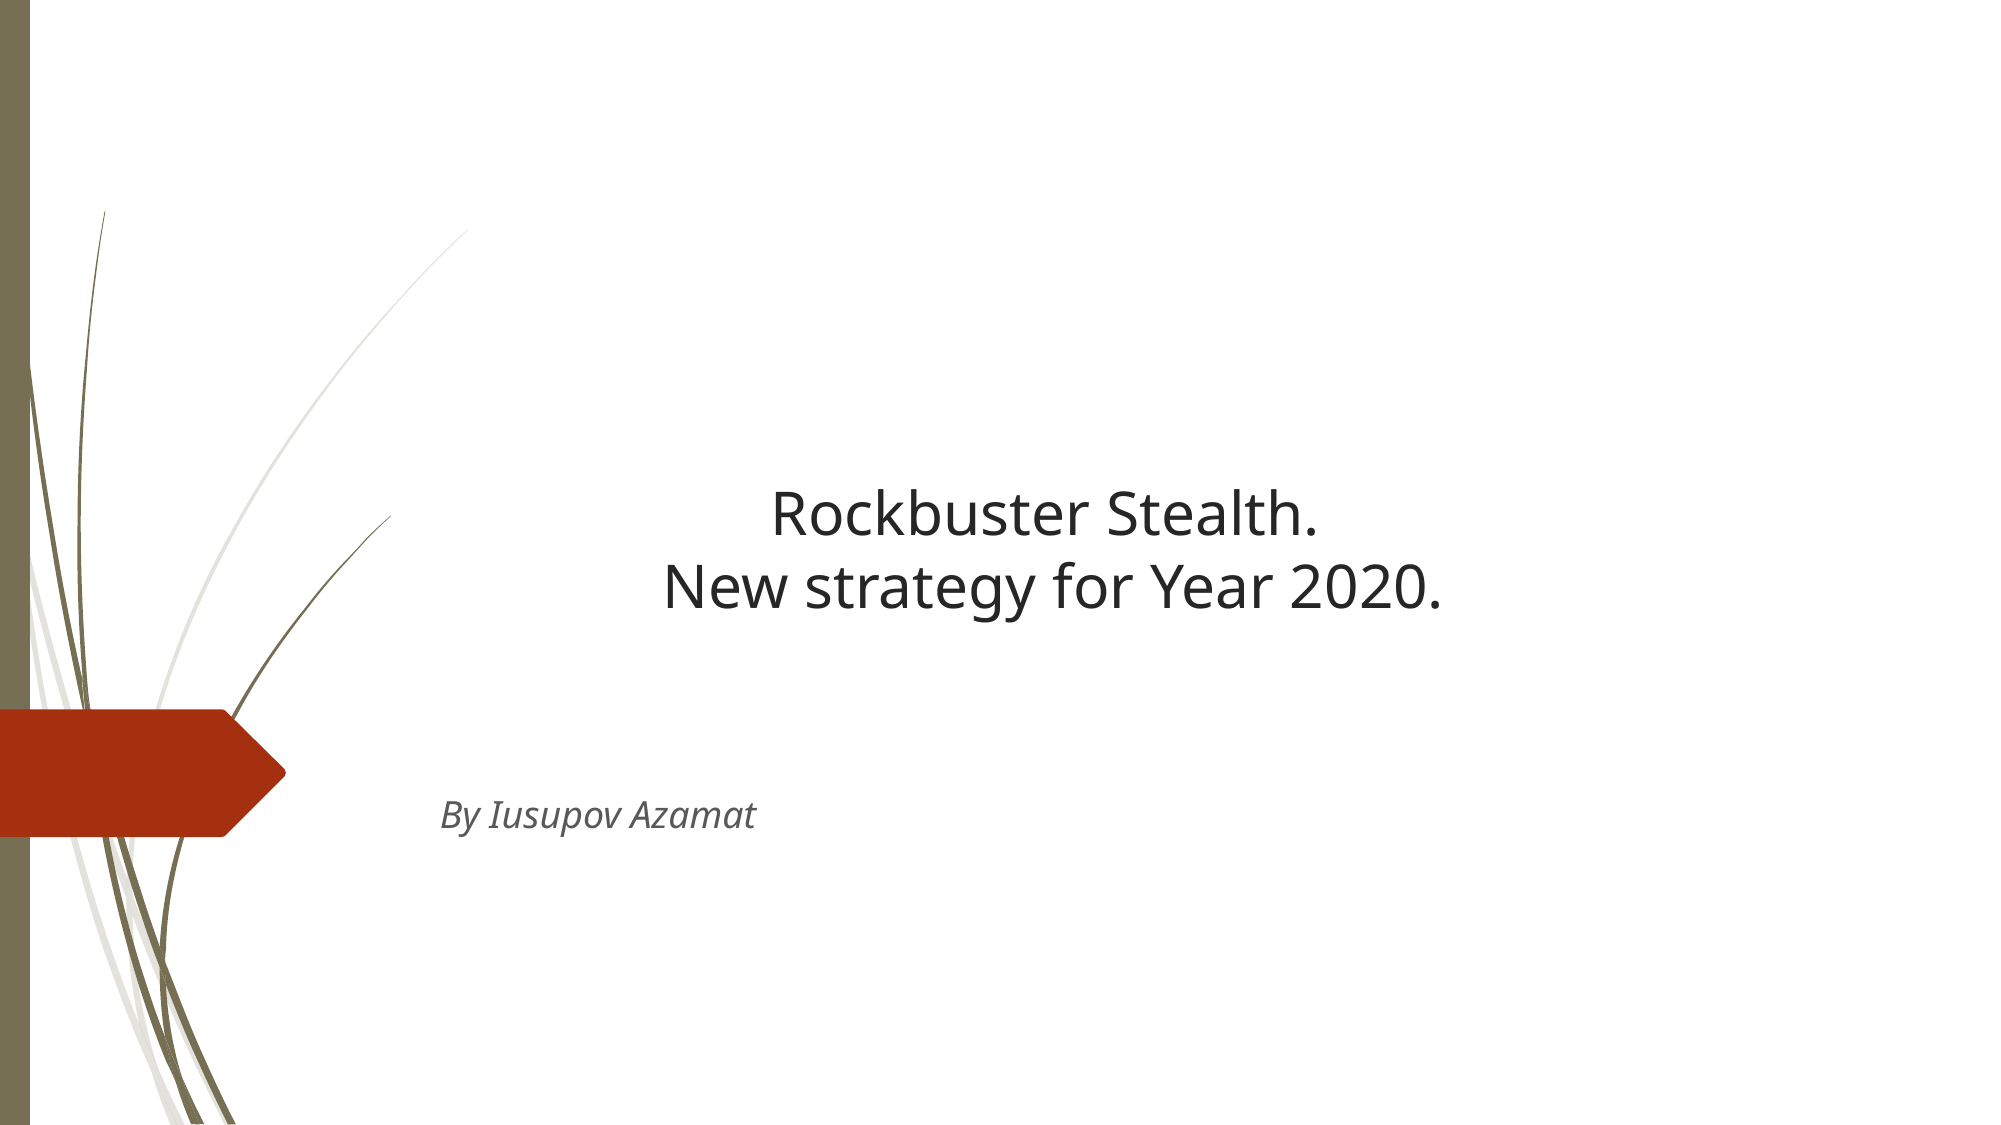

# Rockbuster Stealth. New strategy for Year 2020.
By Iusupov Azamat